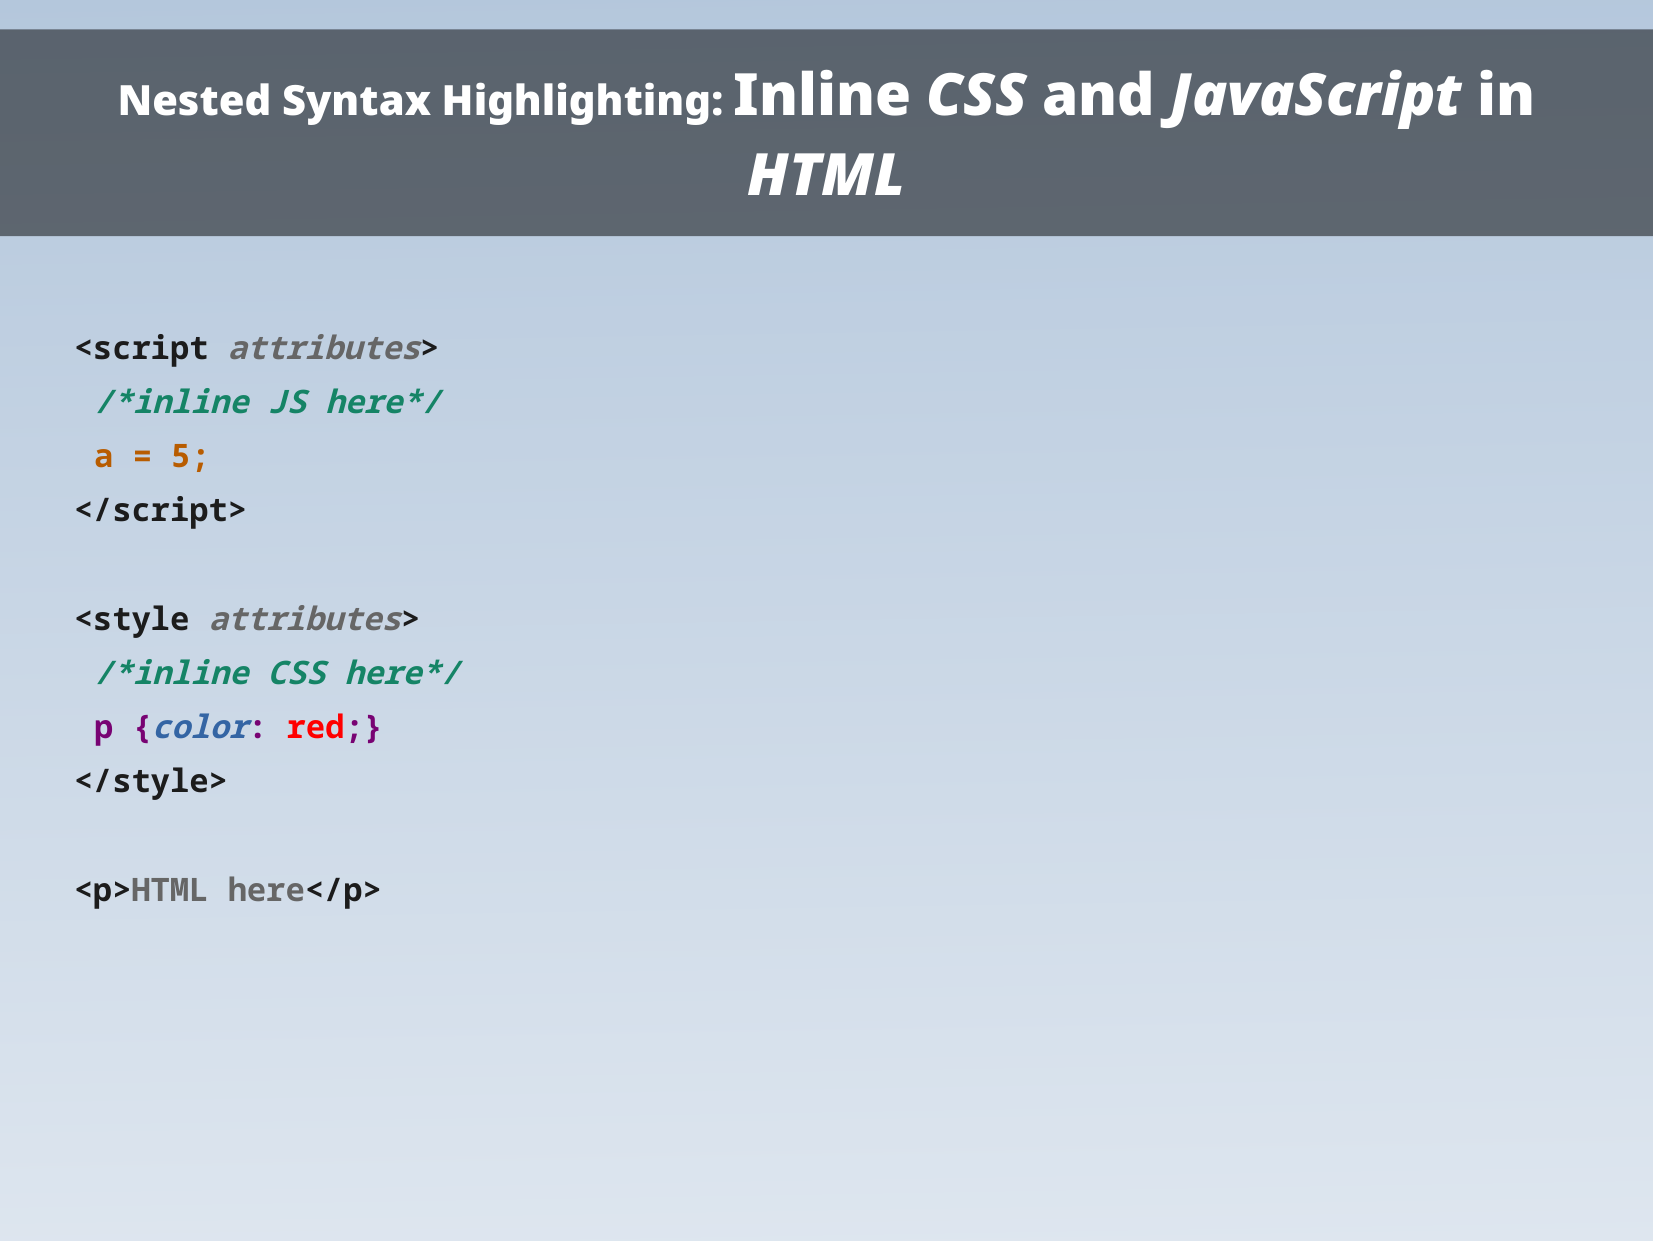

# Nested Syntax Highlighting: Inline CSS and JavaScript in HTML
<script attributes>
/*inline JS here*/
a = 5;
</script>
<style attributes>
/*inline CSS here*/
p {color: red;}
</style>
<p>HTML here</p>